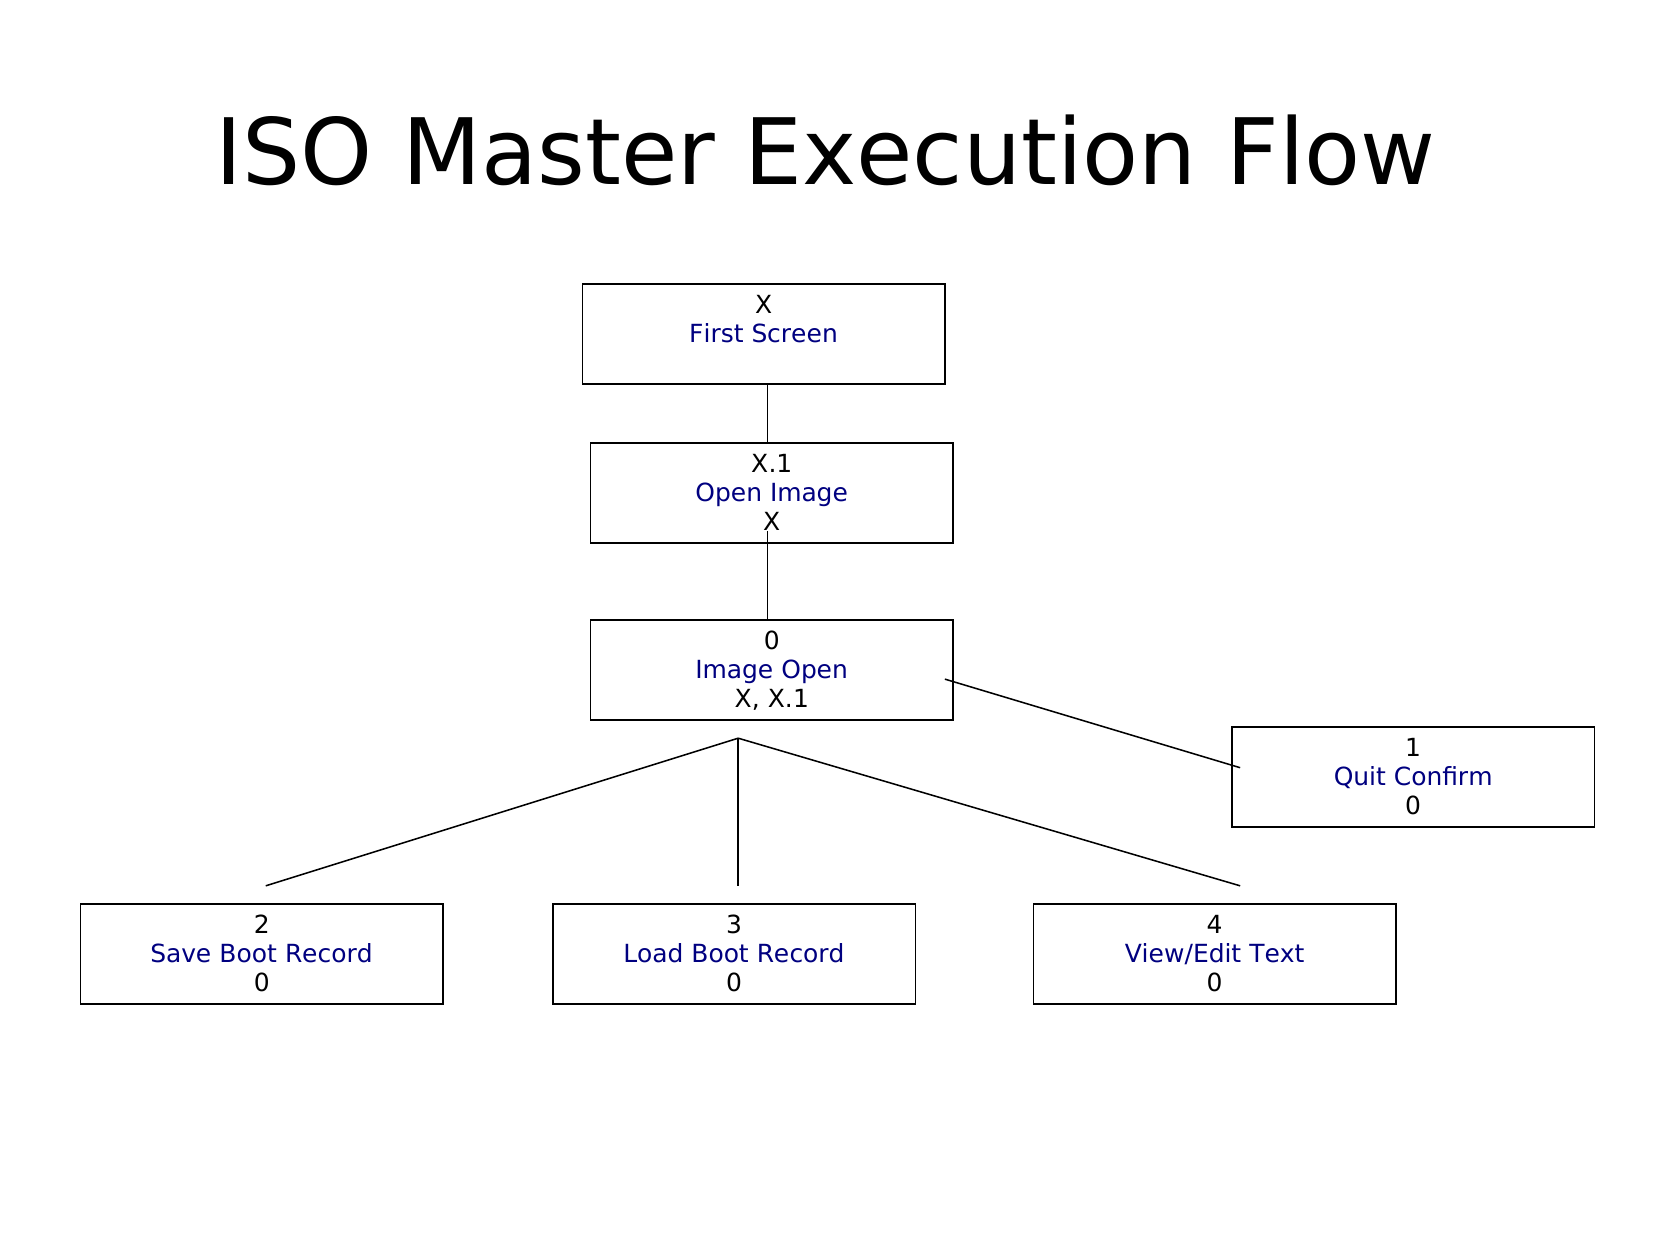

# ISO Master Execution Flow
X
First Screen
X.1
Open Image
X
0
Image Open
X, X.1
1
Quit Confirm
0
2
Save Boot Record
0
3
Load Boot Record
0
4
View/Edit Text
0